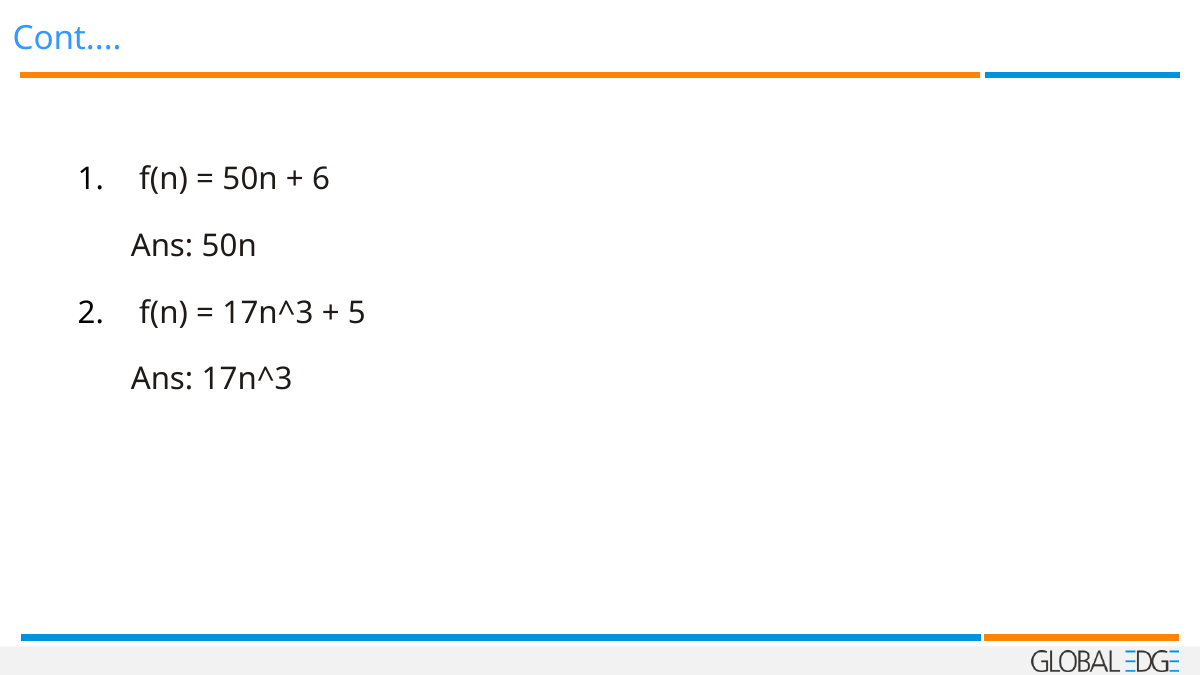

Cont....
# f(n) = 50n + 6
Ans: 50n
 f(n) = 17n^3 + 5
Ans: 17n^3